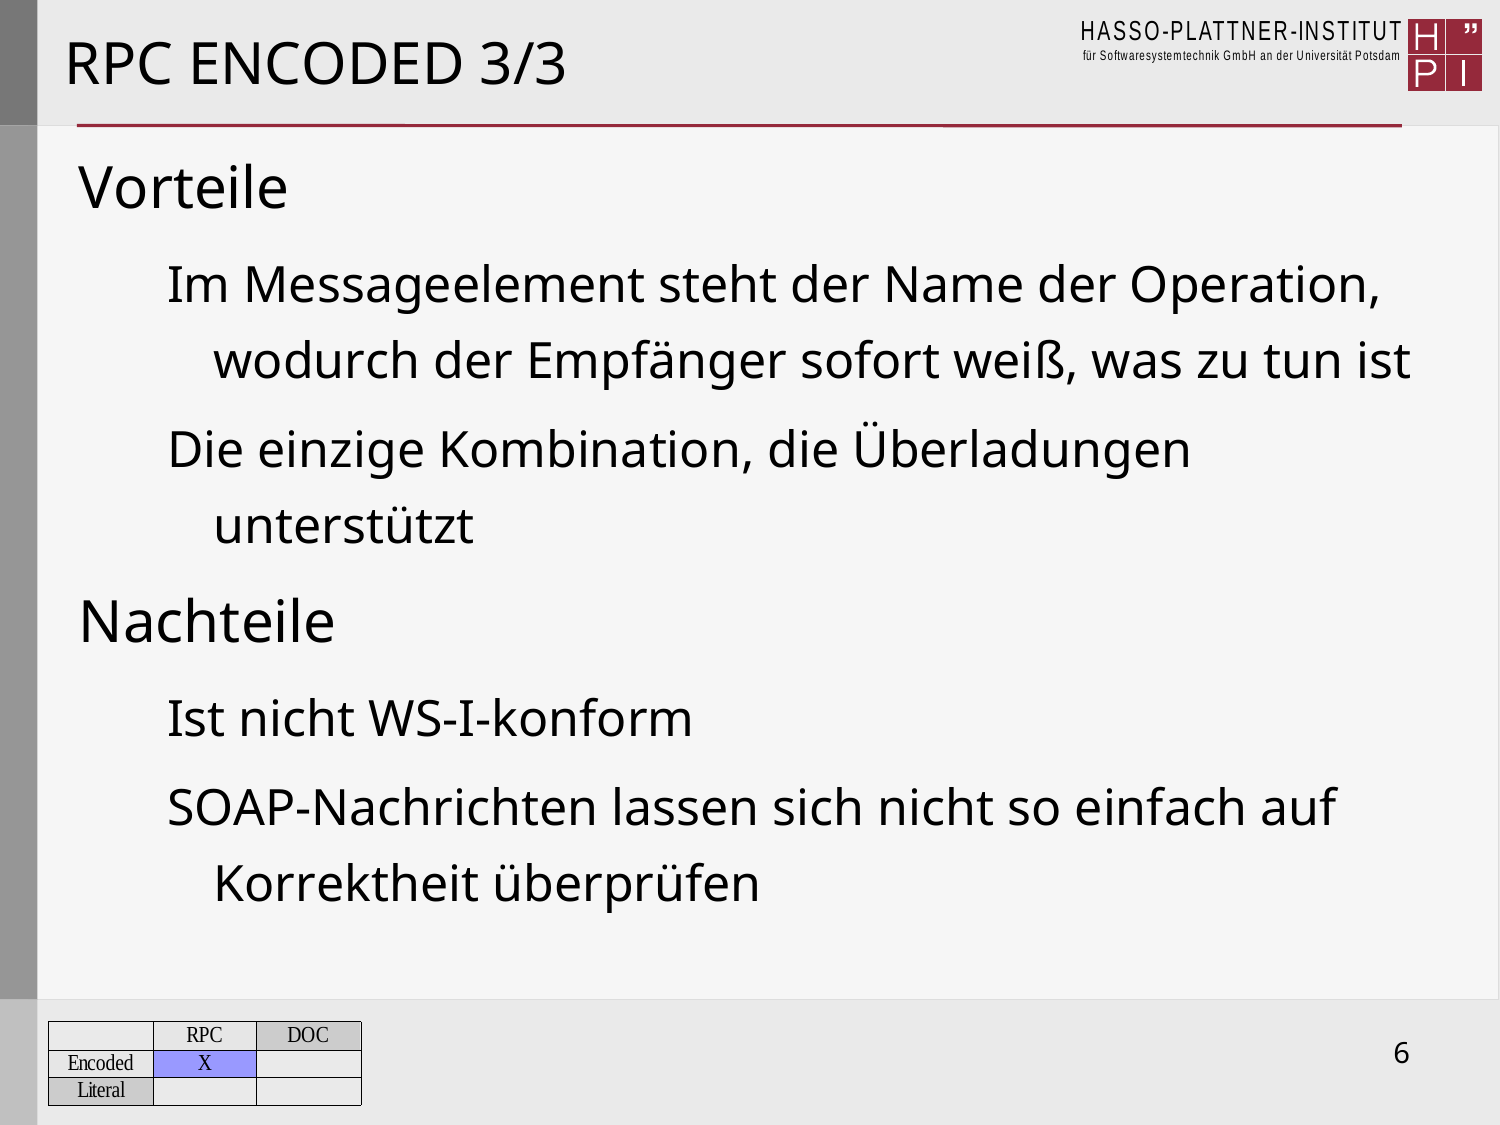

# RPC ENCODED 3/3
Vorteile
Im Messageelement steht der Name der Operation, wodurch der Empfänger sofort weiß, was zu tun ist
Die einzige Kombination, die Überladungen unterstützt
Nachteile
Ist nicht WS-I-konform
SOAP-Nachrichten lassen sich nicht so einfach auf Korrektheit überprüfen